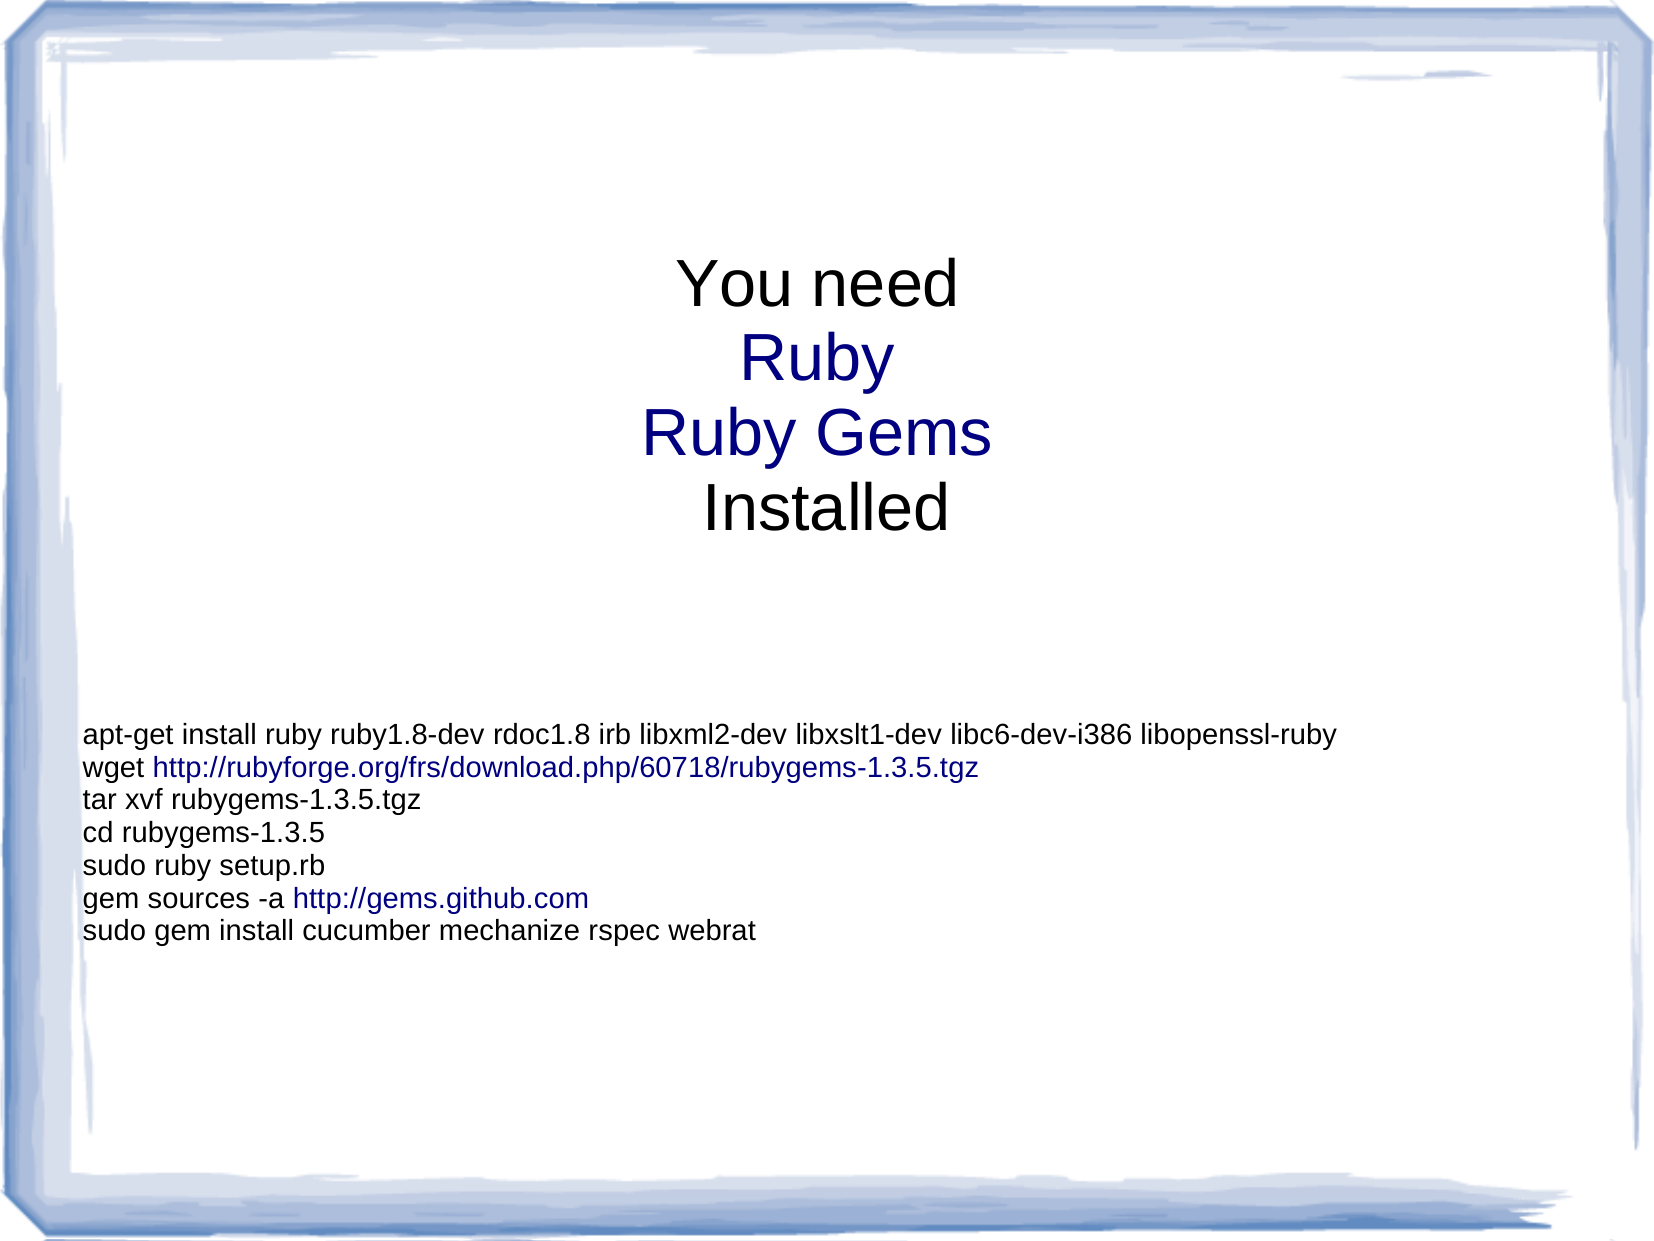

# You need
Ruby
Ruby Gems
Installed
apt-get install ruby ruby1.8-dev rdoc1.8 irb libxml2-dev libxslt1-dev libc6-dev-i386 libopenssl-ruby
wget http://rubyforge.org/frs/download.php/60718/rubygems-1.3.5.tgz
tar xvf rubygems-1.3.5.tgz
cd rubygems-1.3.5
sudo ruby setup.rb
gem sources -a http://gems.github.com
sudo gem install cucumber mechanize rspec webrat